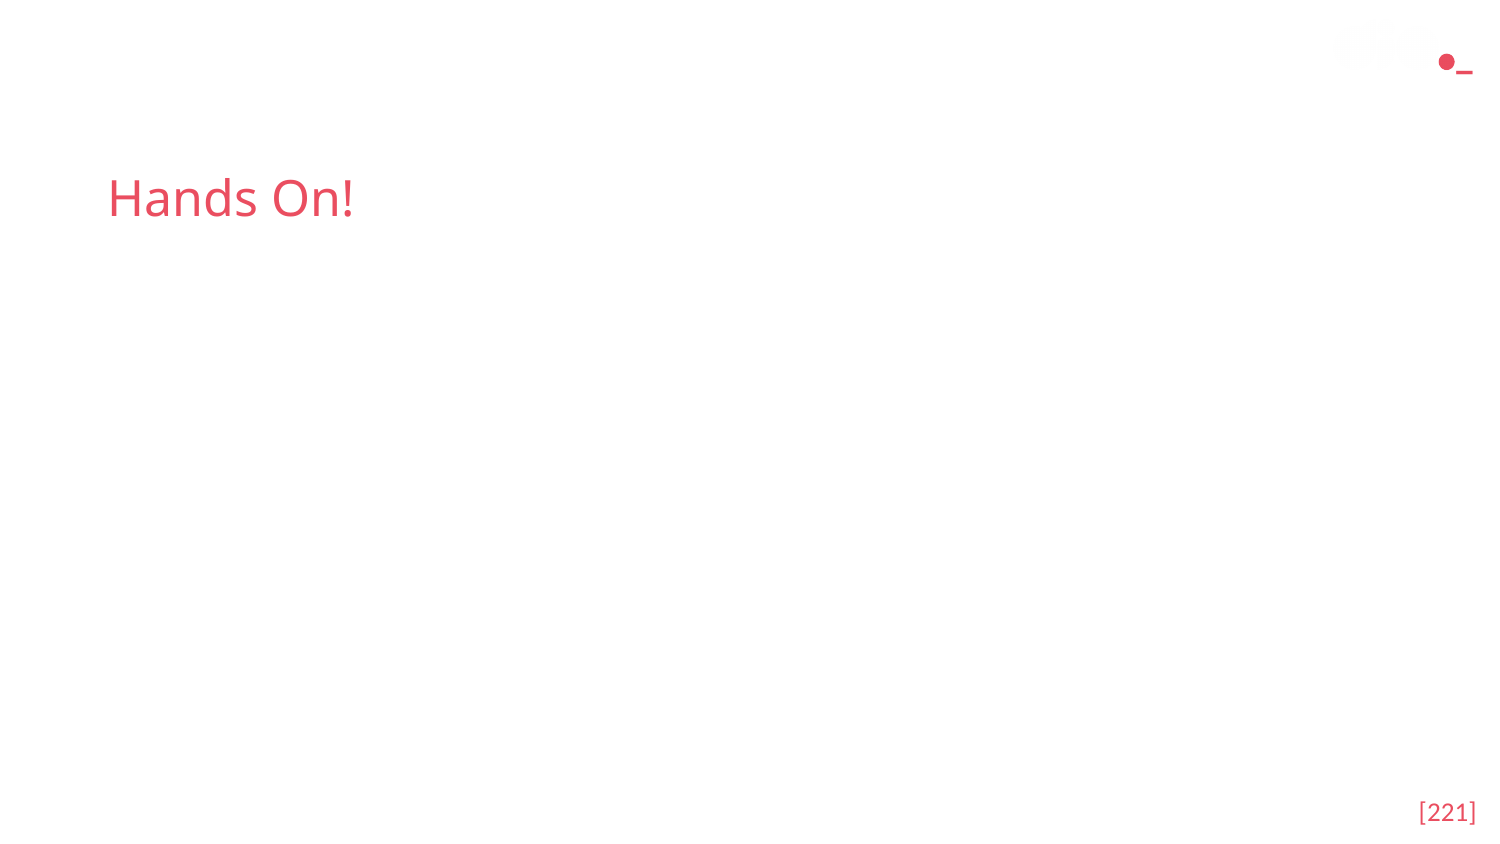

Hands On!
⁠"A questão não é saber os códigos ou linhas de comando, é saber o que fazer com eles."